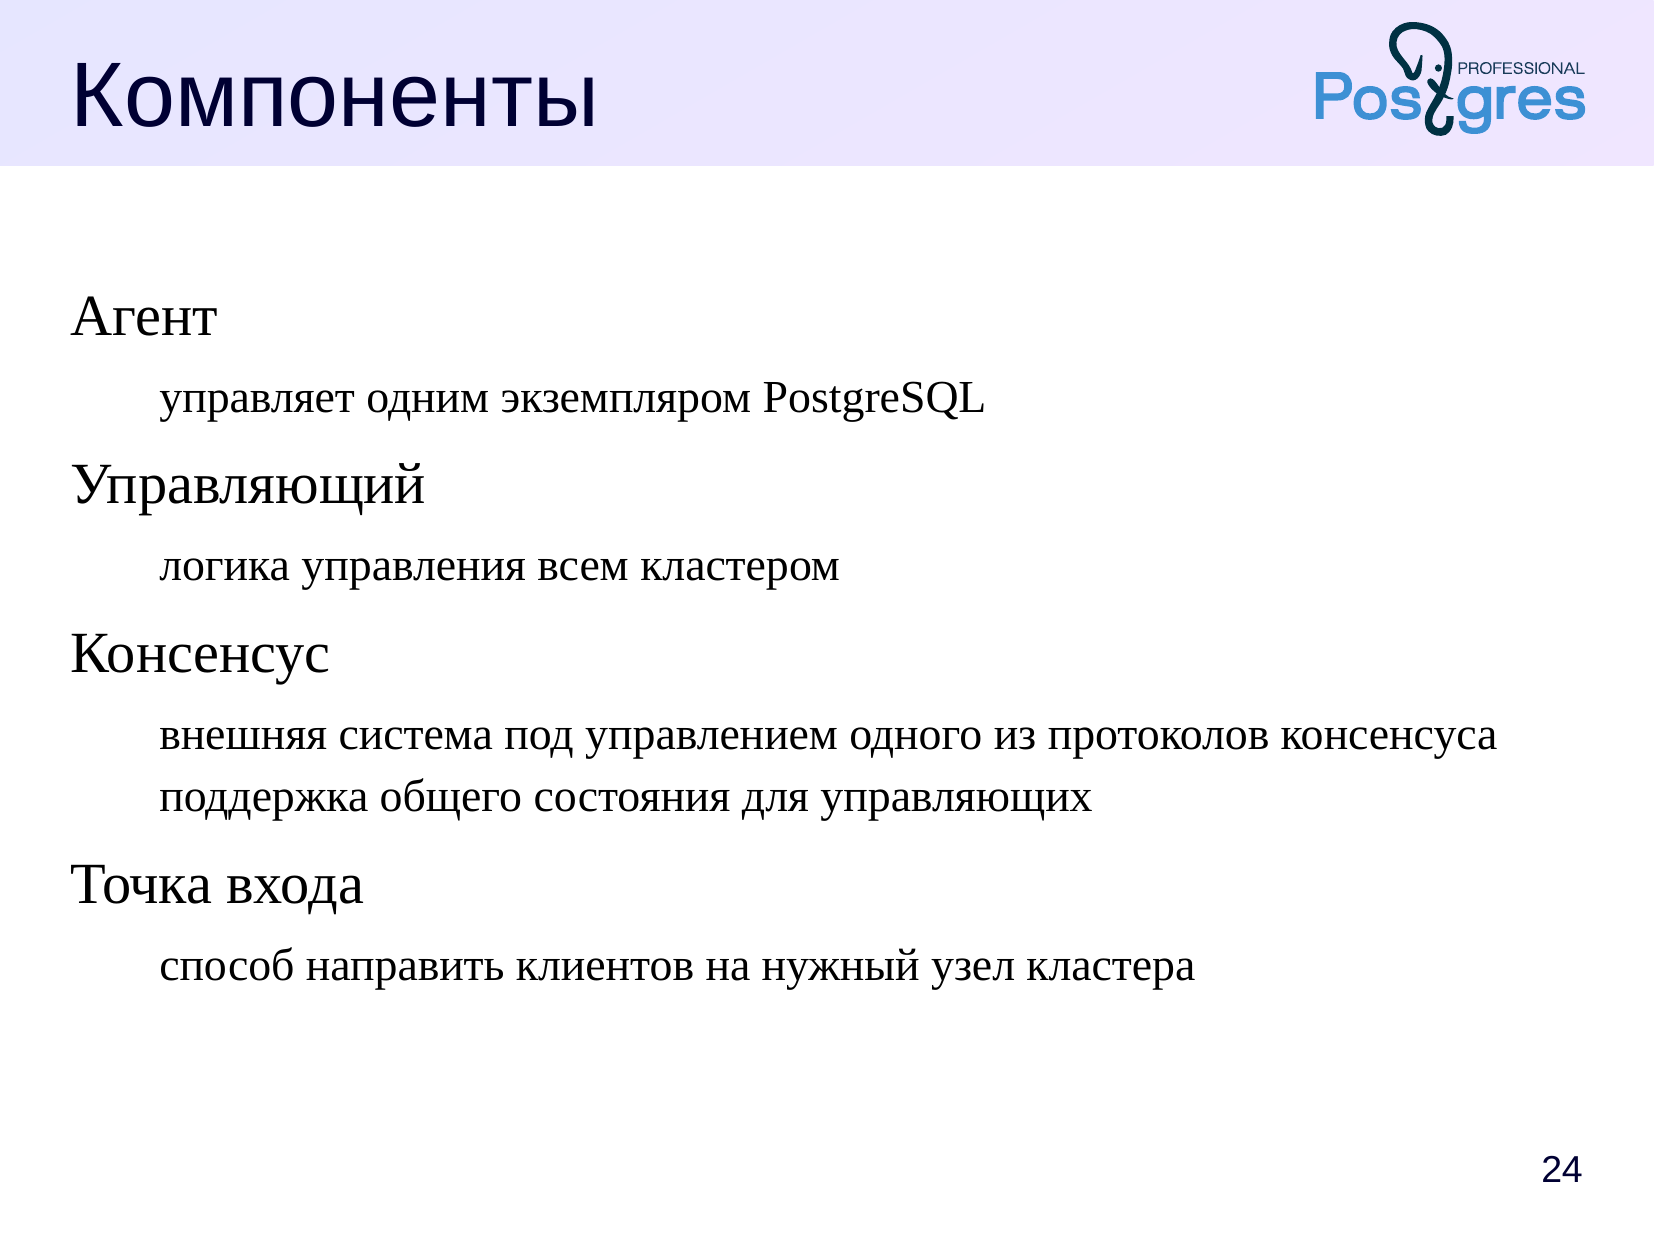

# Компоненты
Агент
управляет одним экземпляром PostgreSQL
Управляющий
логика управления всем кластером
Консенсус
внешняя система под управлением одного из протоколов консенсуса
поддержка общего состояния для управляющих
Точка входа
способ направить клиентов на нужный узел кластера